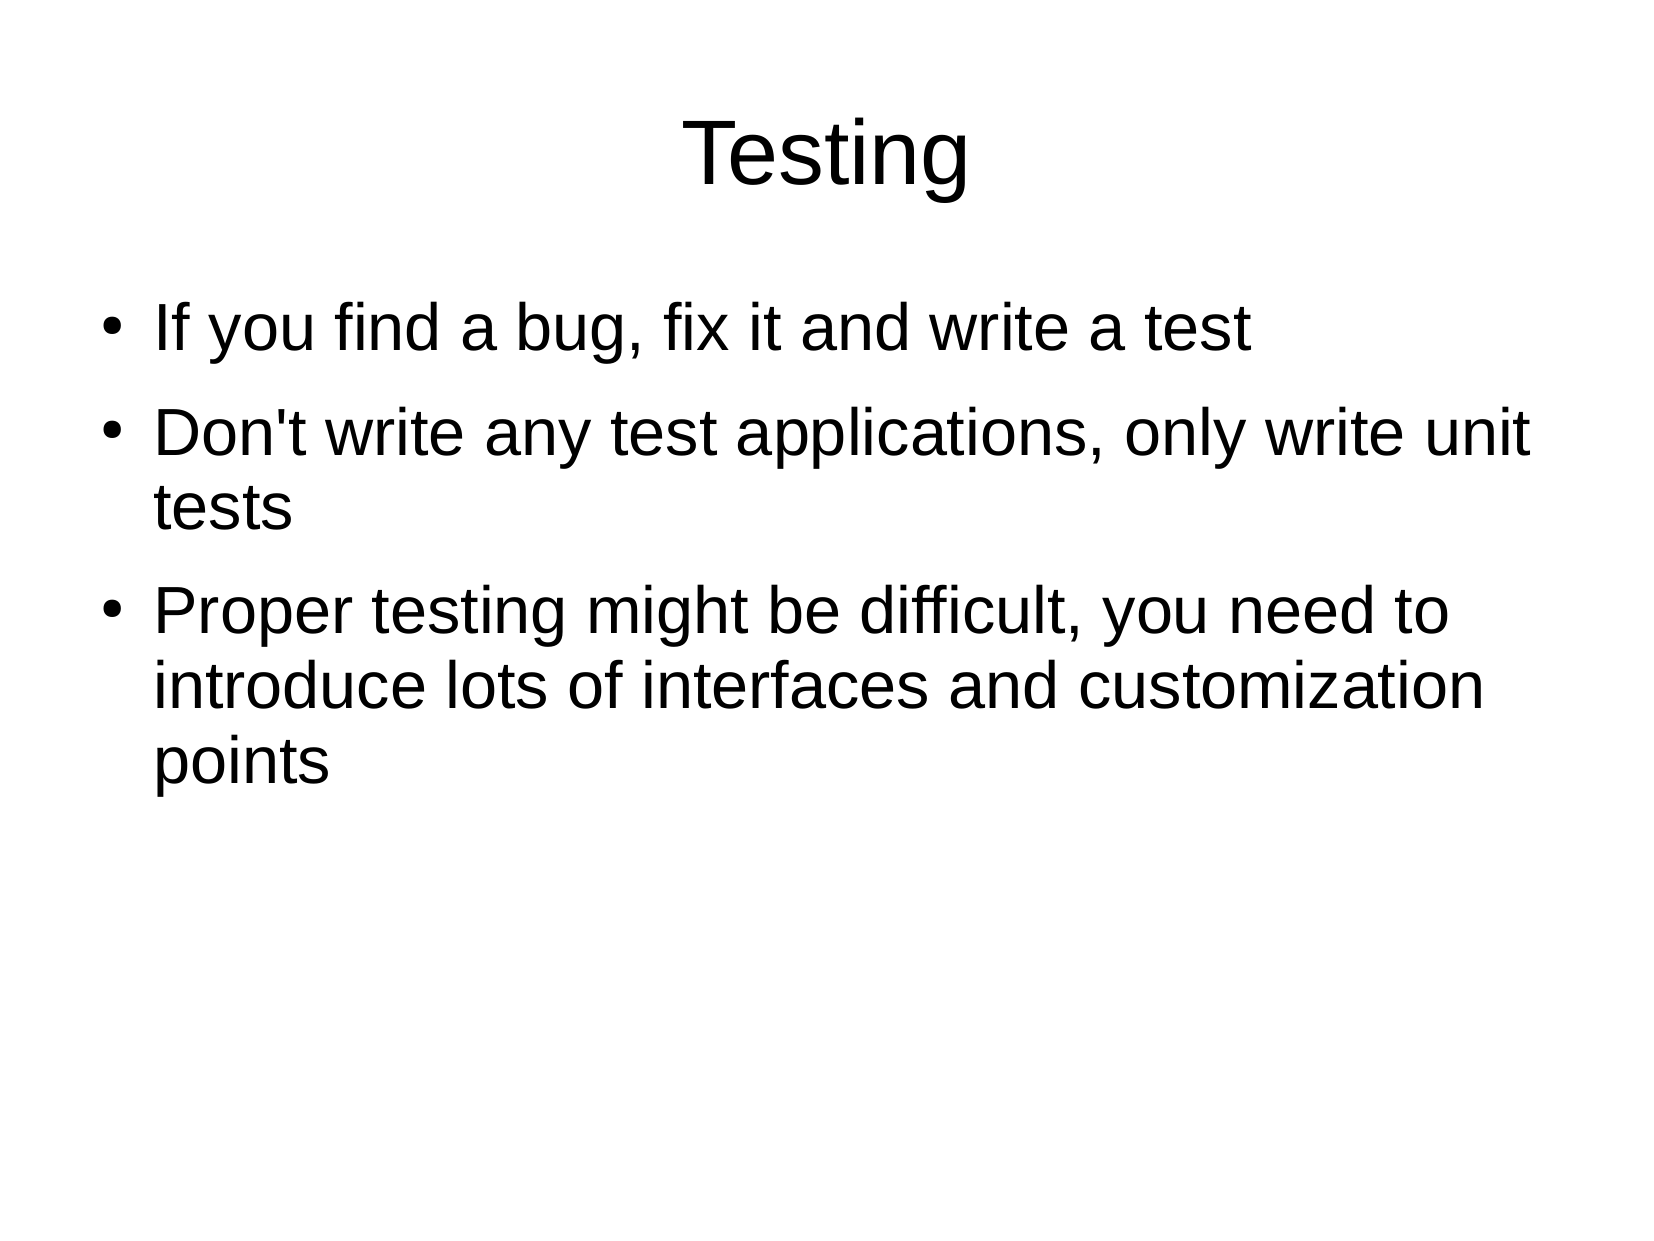

# Testing
If you find a bug, fix it and write a test
Don't write any test applications, only write unit tests
Proper testing might be difficult, you need to introduce lots of interfaces and customization points